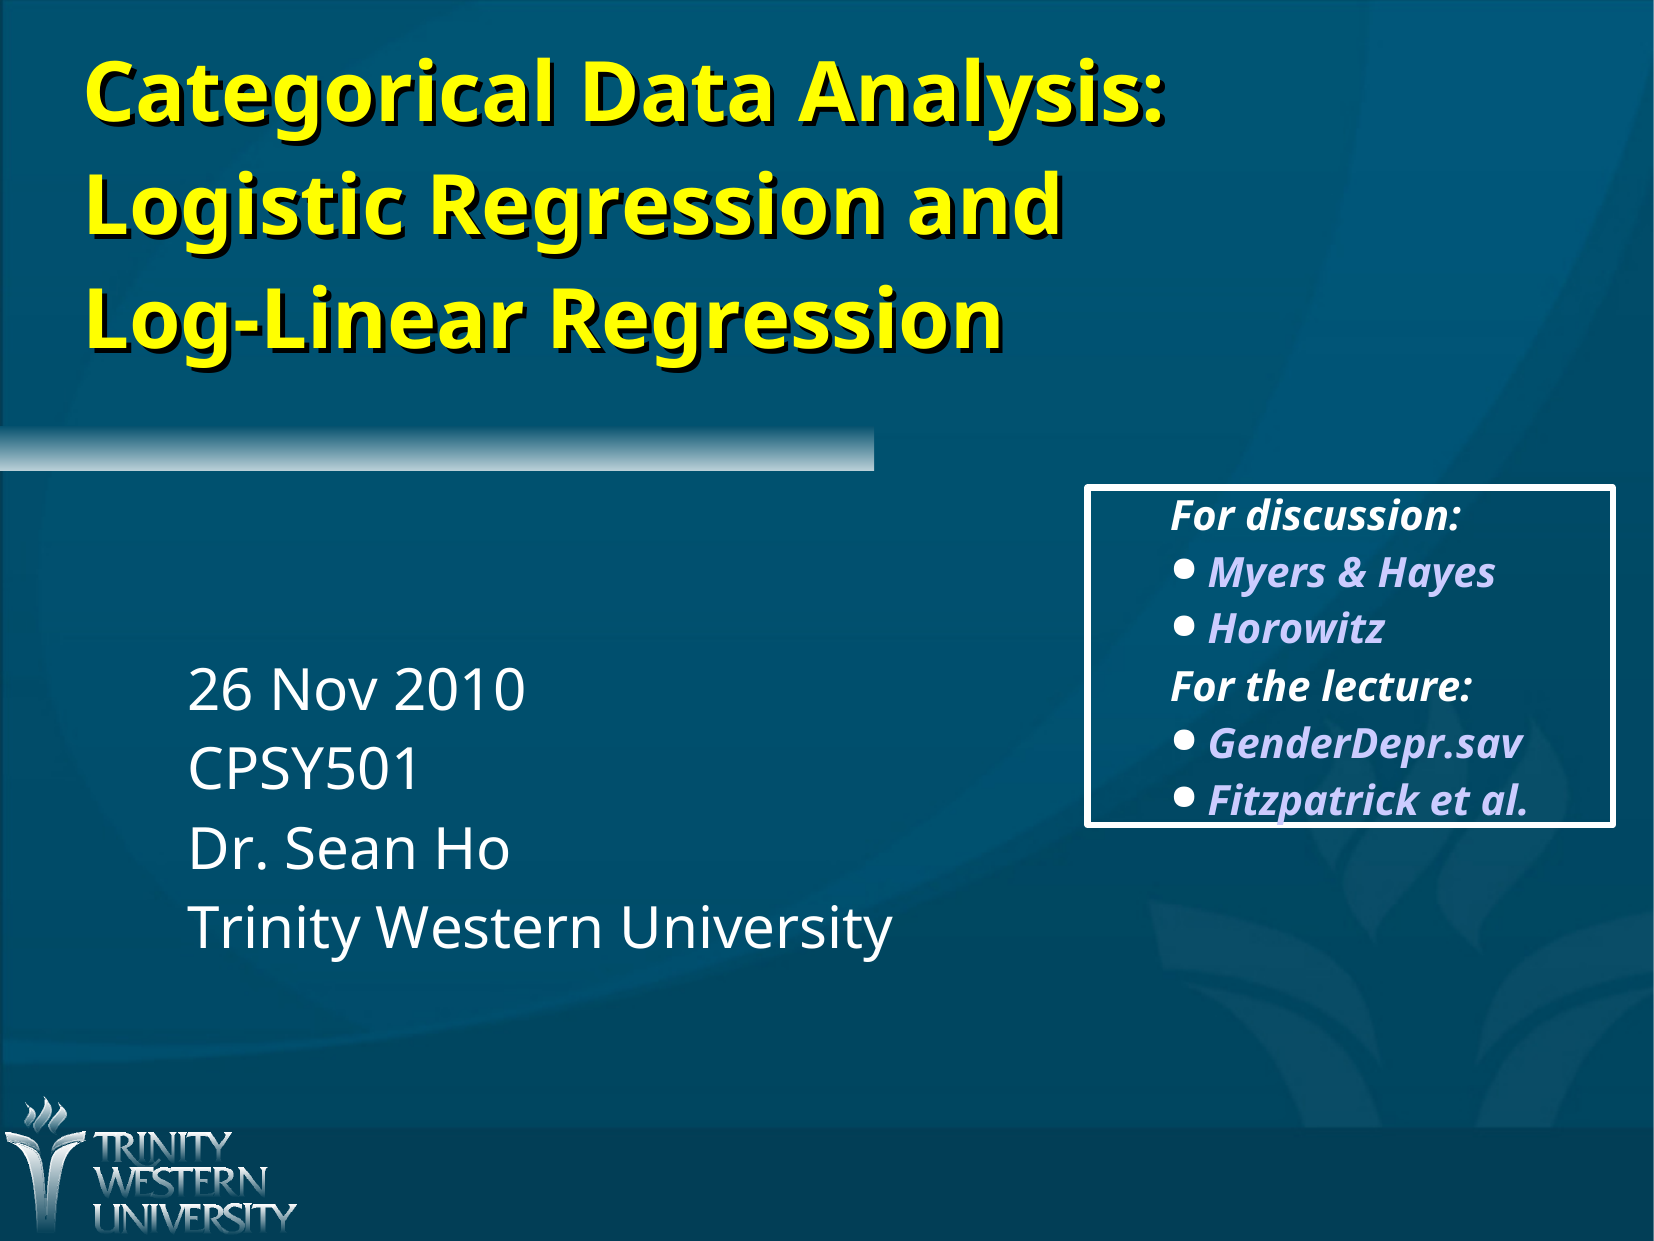

# Categorical Data Analysis: Logistic Regression and Log-Linear Regression
For discussion:
Myers & Hayes
Horowitz
For the lecture:
GenderDepr.sav
Fitzpatrick et al.
26 Nov 2010
CPSY501
Dr. Sean Ho
Trinity Western University